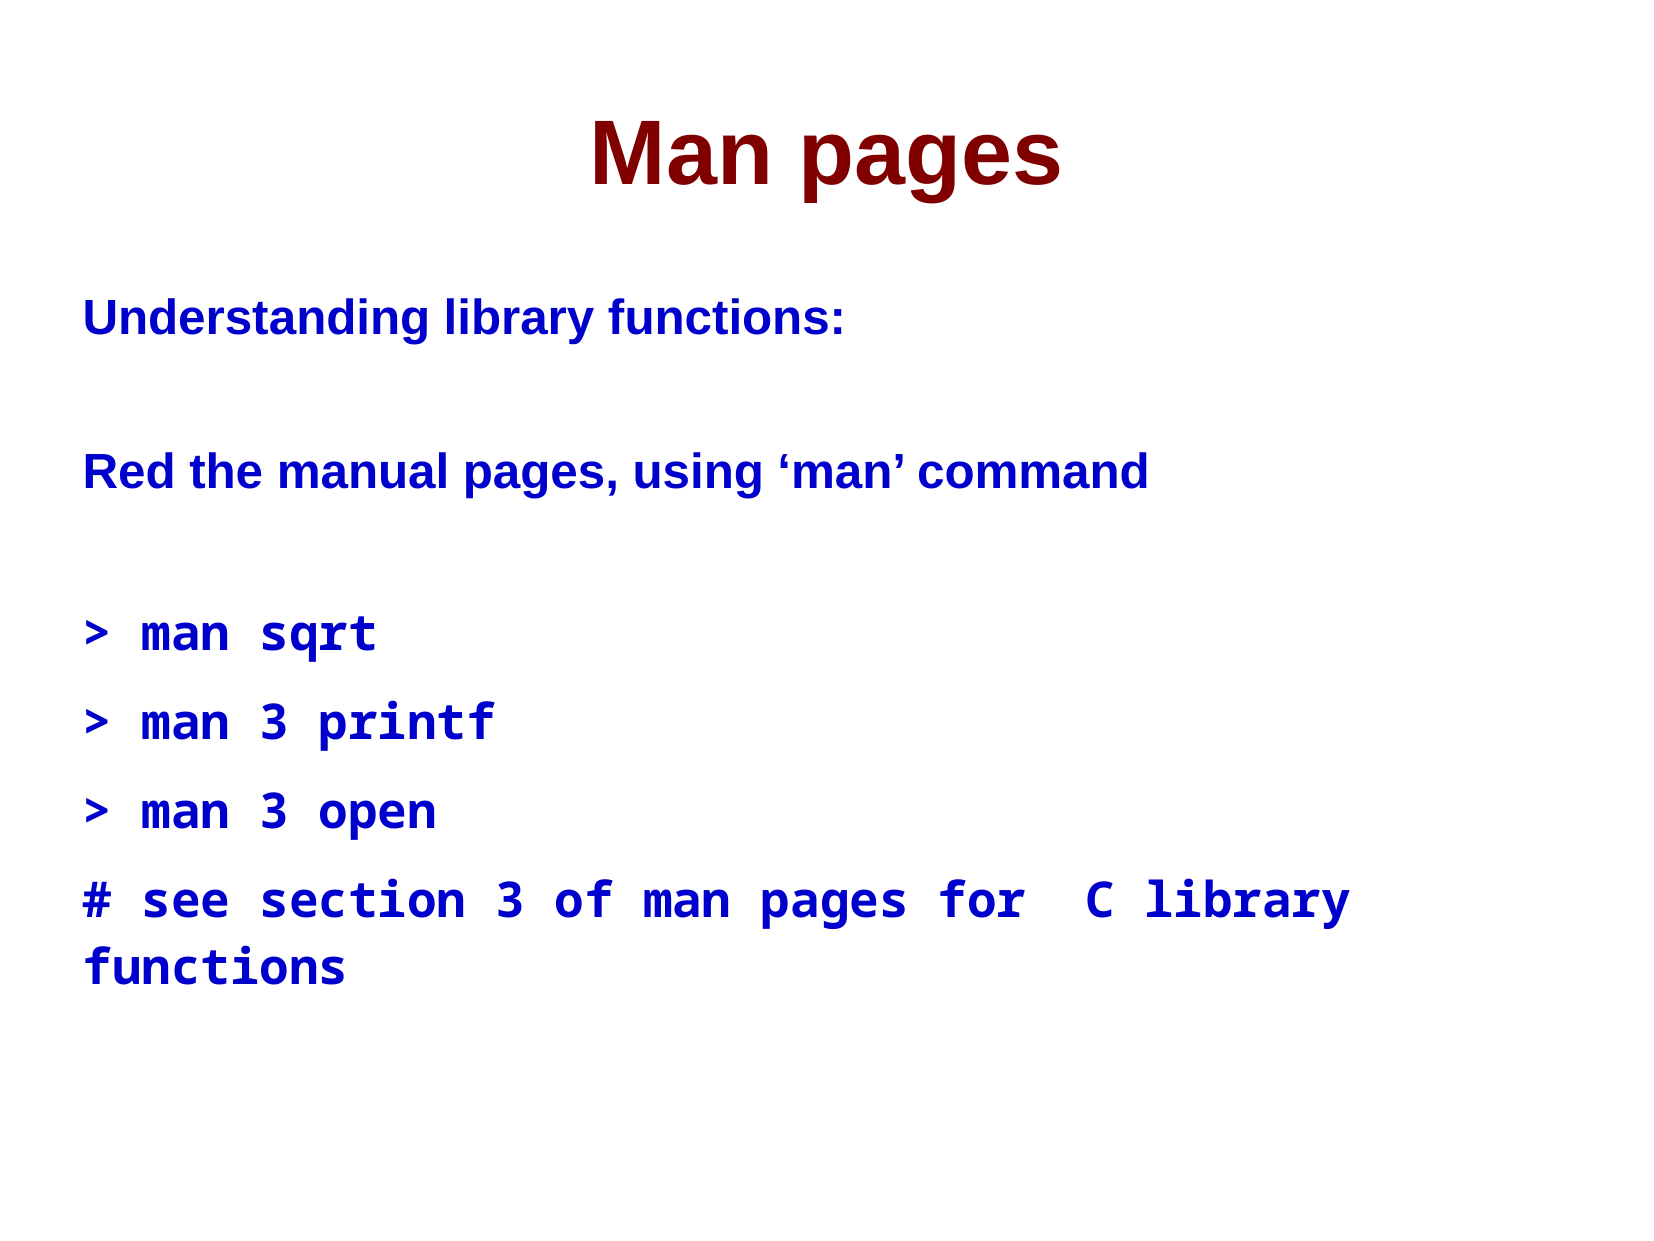

# Man pages
Understanding library functions:
Red the manual pages, using ‘man’ command
> man sqrt
> man 3 printf
> man 3 open
# see section 3 of man pages for C library functions